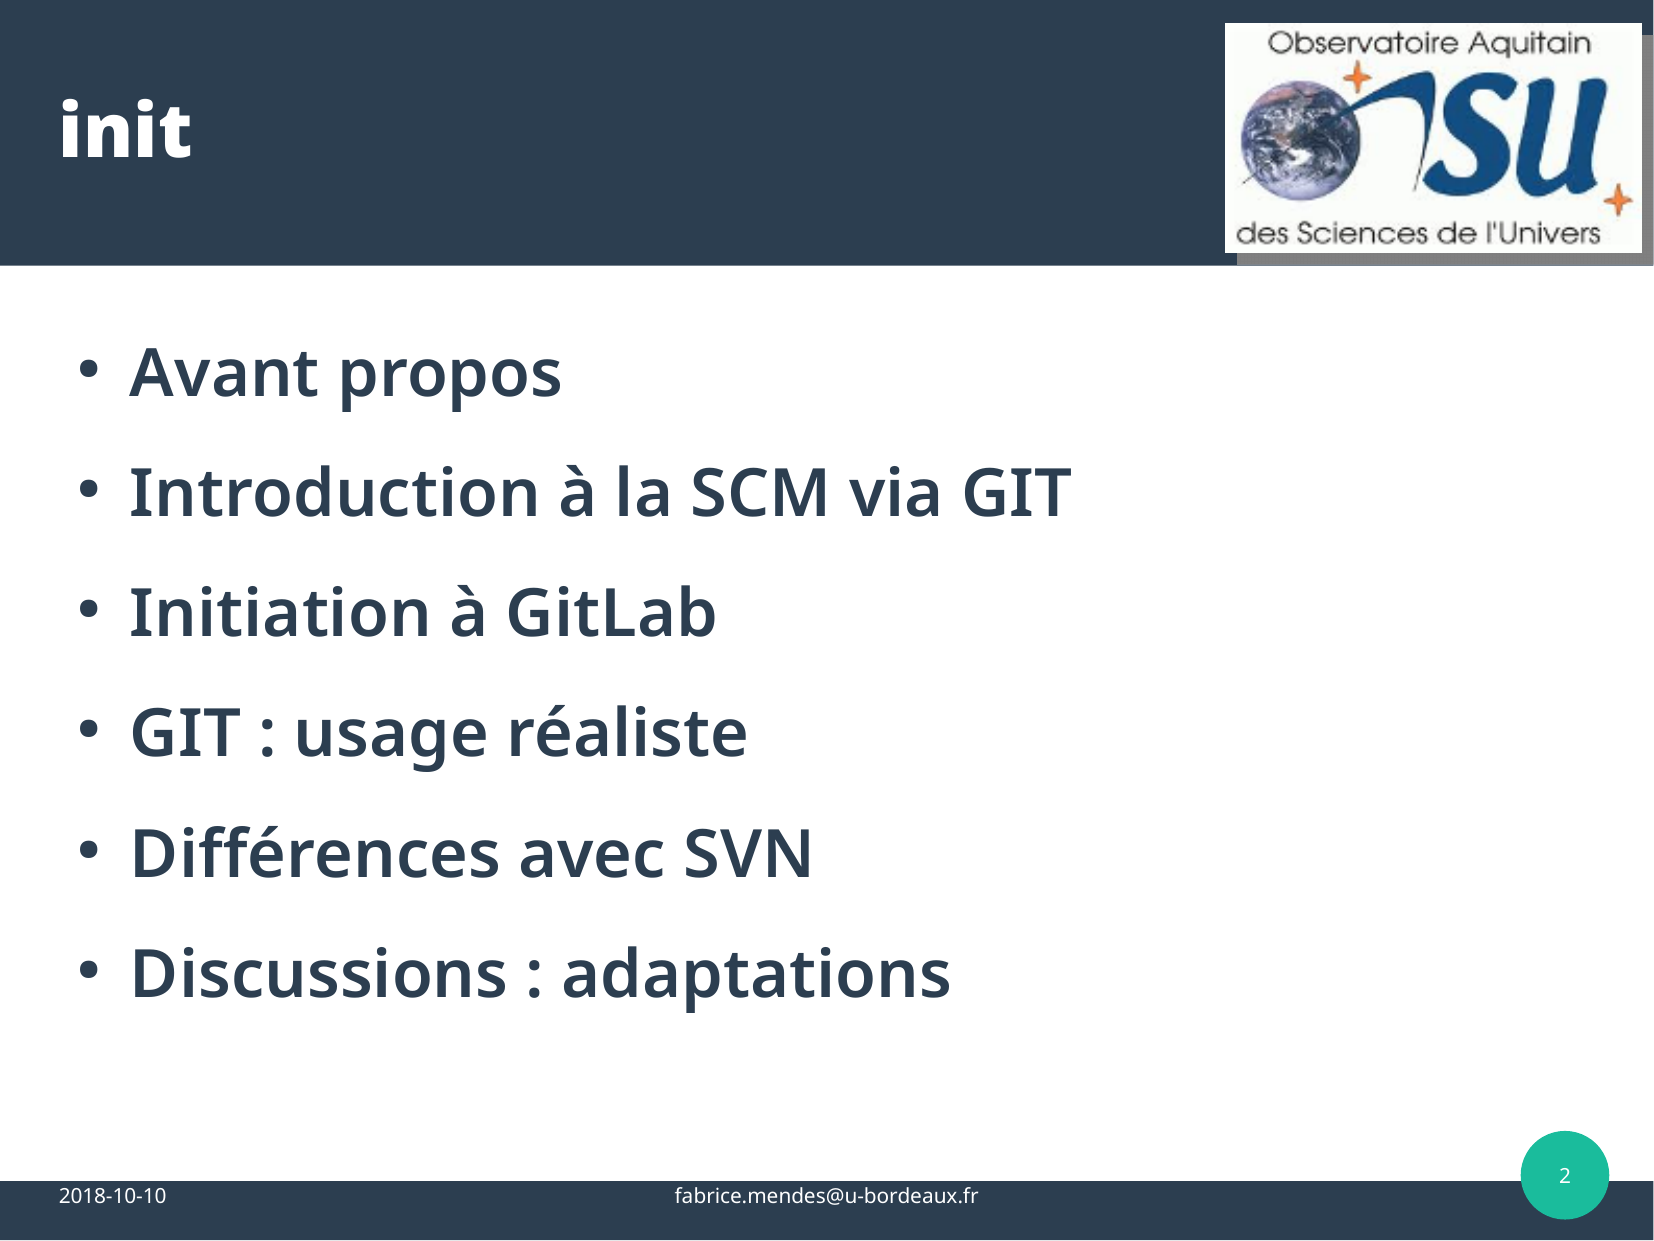

# init
Avant propos
Introduction à la SCM via GIT
Initiation à GitLab
GIT : usage réaliste
Différences avec SVN
Discussions : adaptations
2
2018-10-10
fabrice.mendes@u-bordeaux.fr